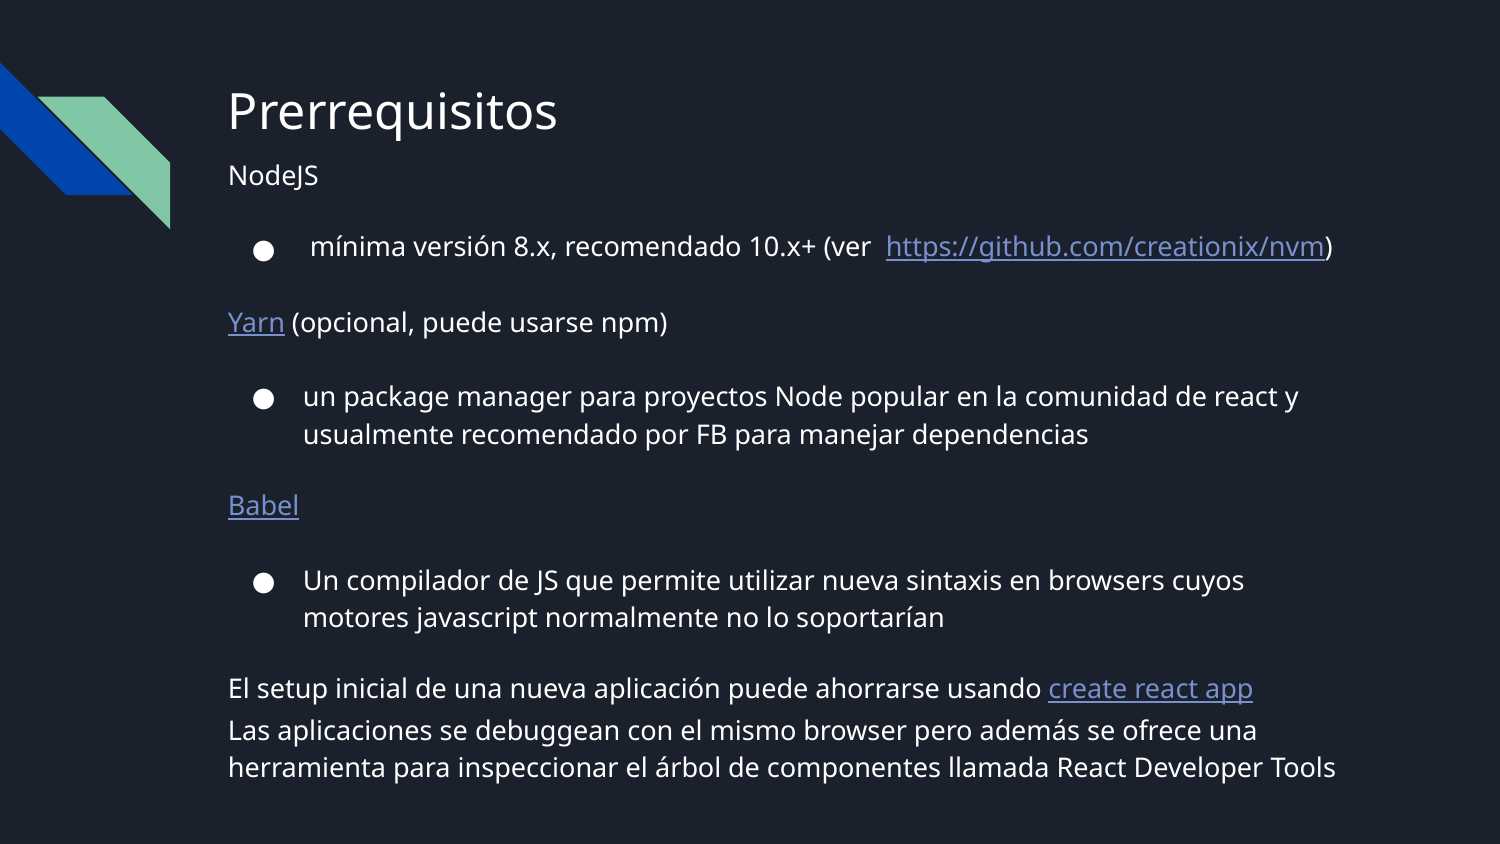

# Prerrequisitos
NodeJS
 mínima versión 8.x, recomendado 10.x+ (ver https://github.com/creationix/nvm)
Yarn (opcional, puede usarse npm)
un package manager para proyectos Node popular en la comunidad de react y usualmente recomendado por FB para manejar dependencias
Babel
Un compilador de JS que permite utilizar nueva sintaxis en browsers cuyos motores javascript normalmente no lo soportarían
El setup inicial de una nueva aplicación puede ahorrarse usando create react app
Las aplicaciones se debuggean con el mismo browser pero además se ofrece una herramienta para inspeccionar el árbol de componentes llamada React Developer Tools